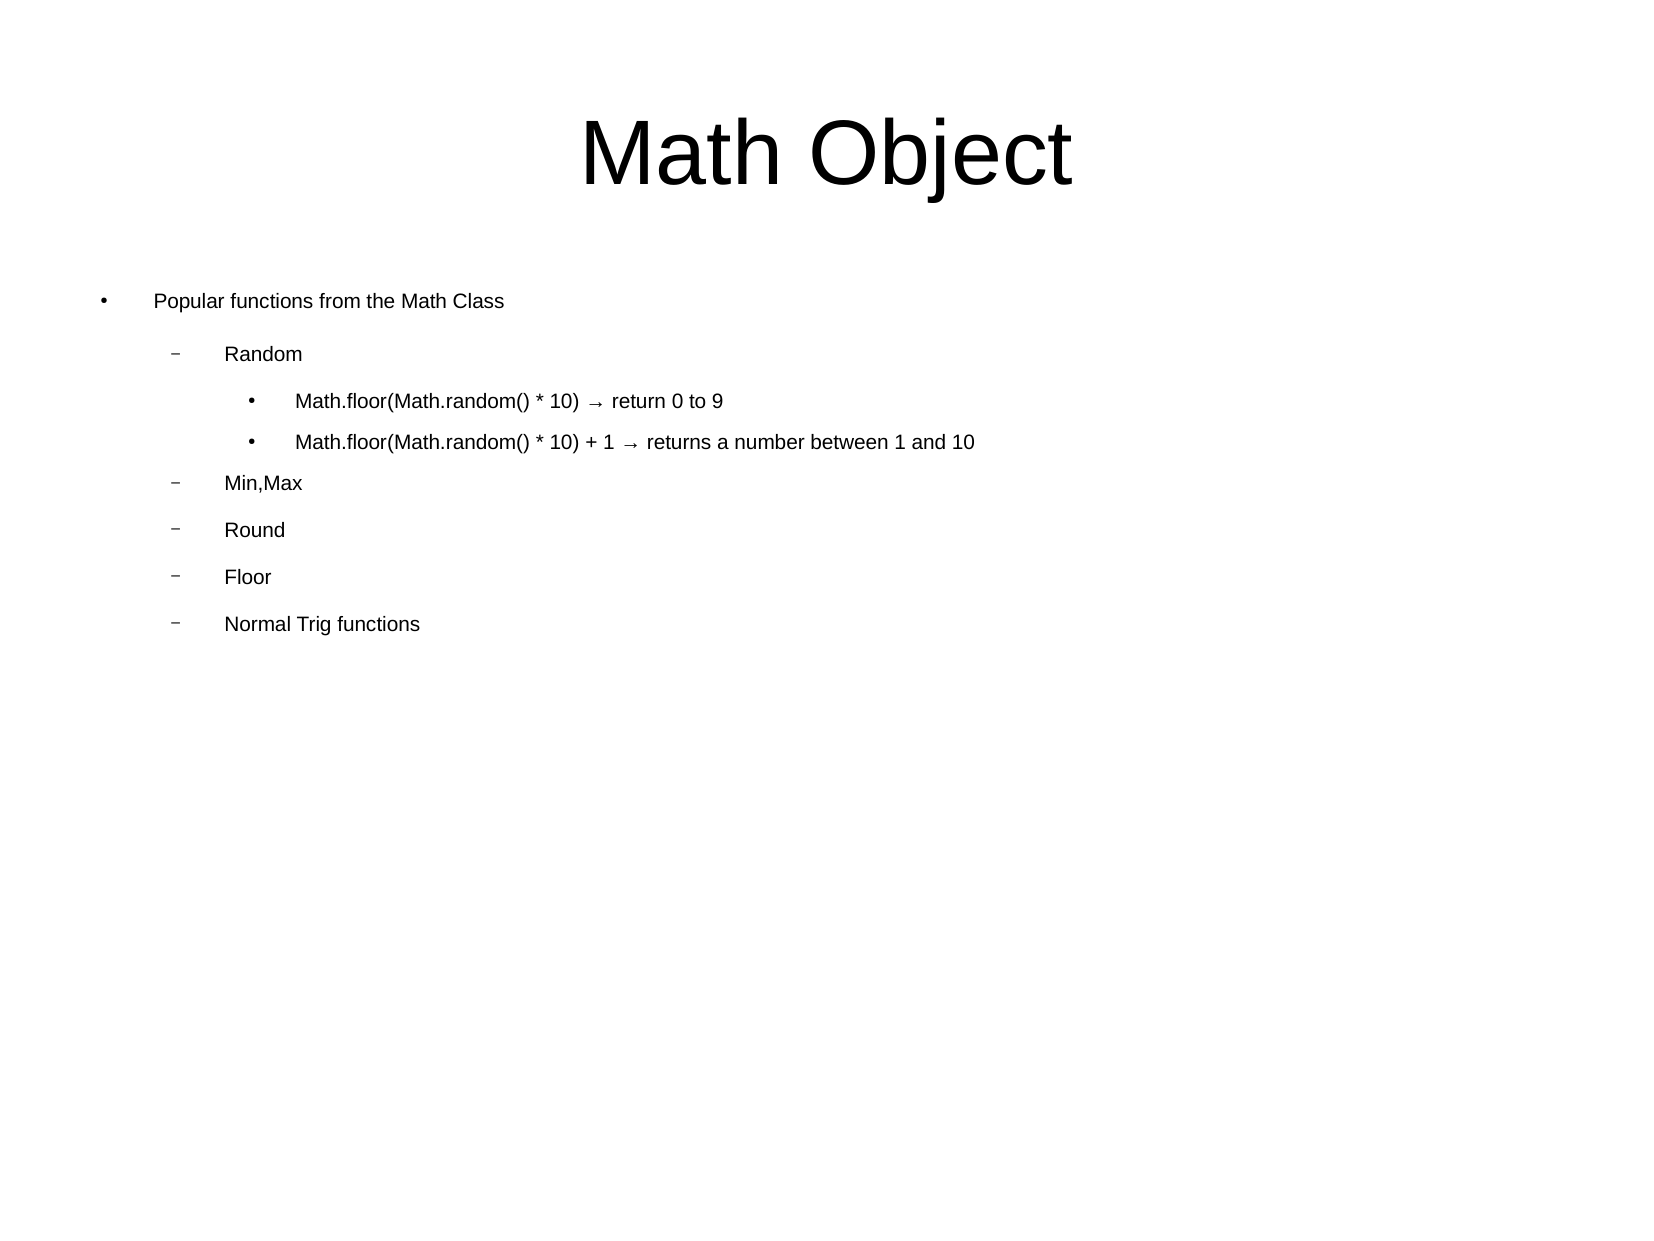

# Math Object
Popular functions from the Math Class
Random
Math.floor(Math.random() * 10) → return 0 to 9
Math.floor(Math.random() * 10) + 1 → returns a number between 1 and 10
Min,Max
Round
Floor
Normal Trig functions